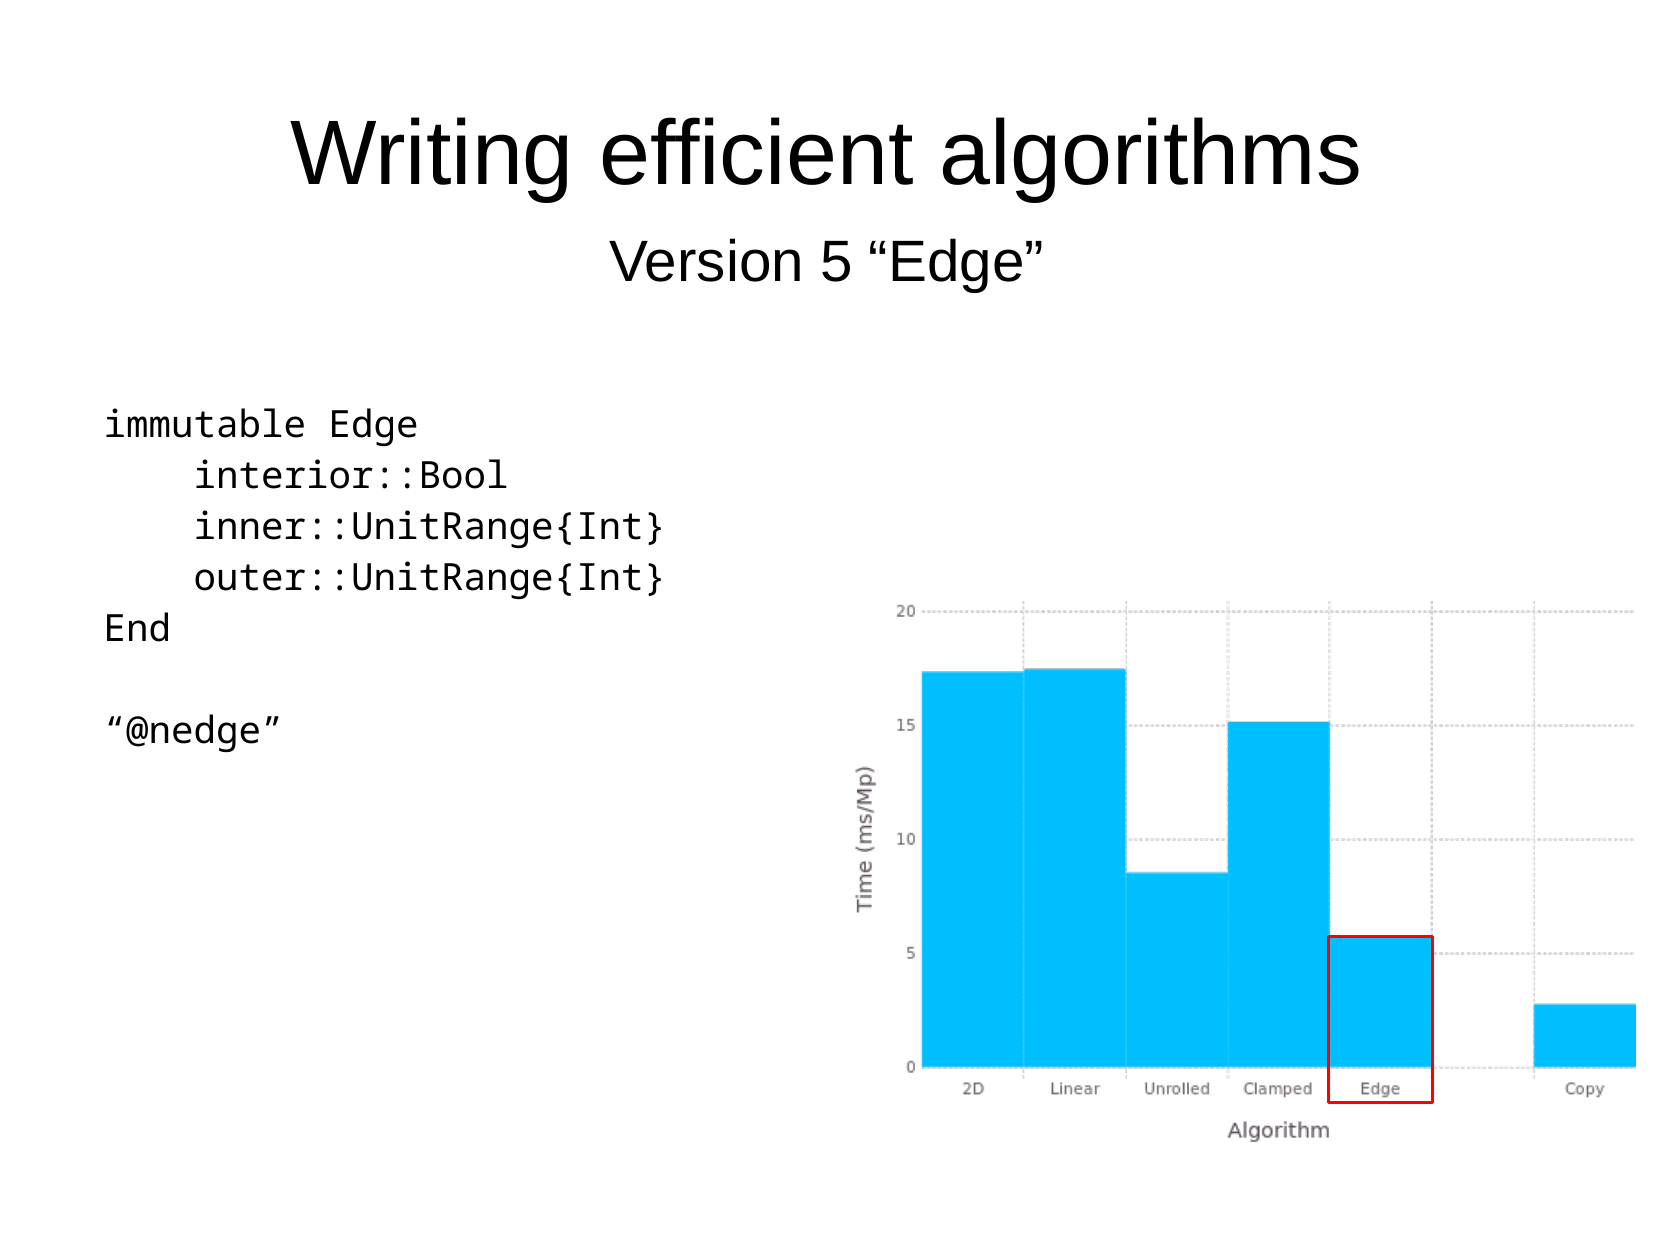

# Writing efficient algorithms
Version 5 “Edge”
immutable Edge
 interior::Bool
 inner::UnitRange{Int}
 outer::UnitRange{Int}
End
“@nedge”